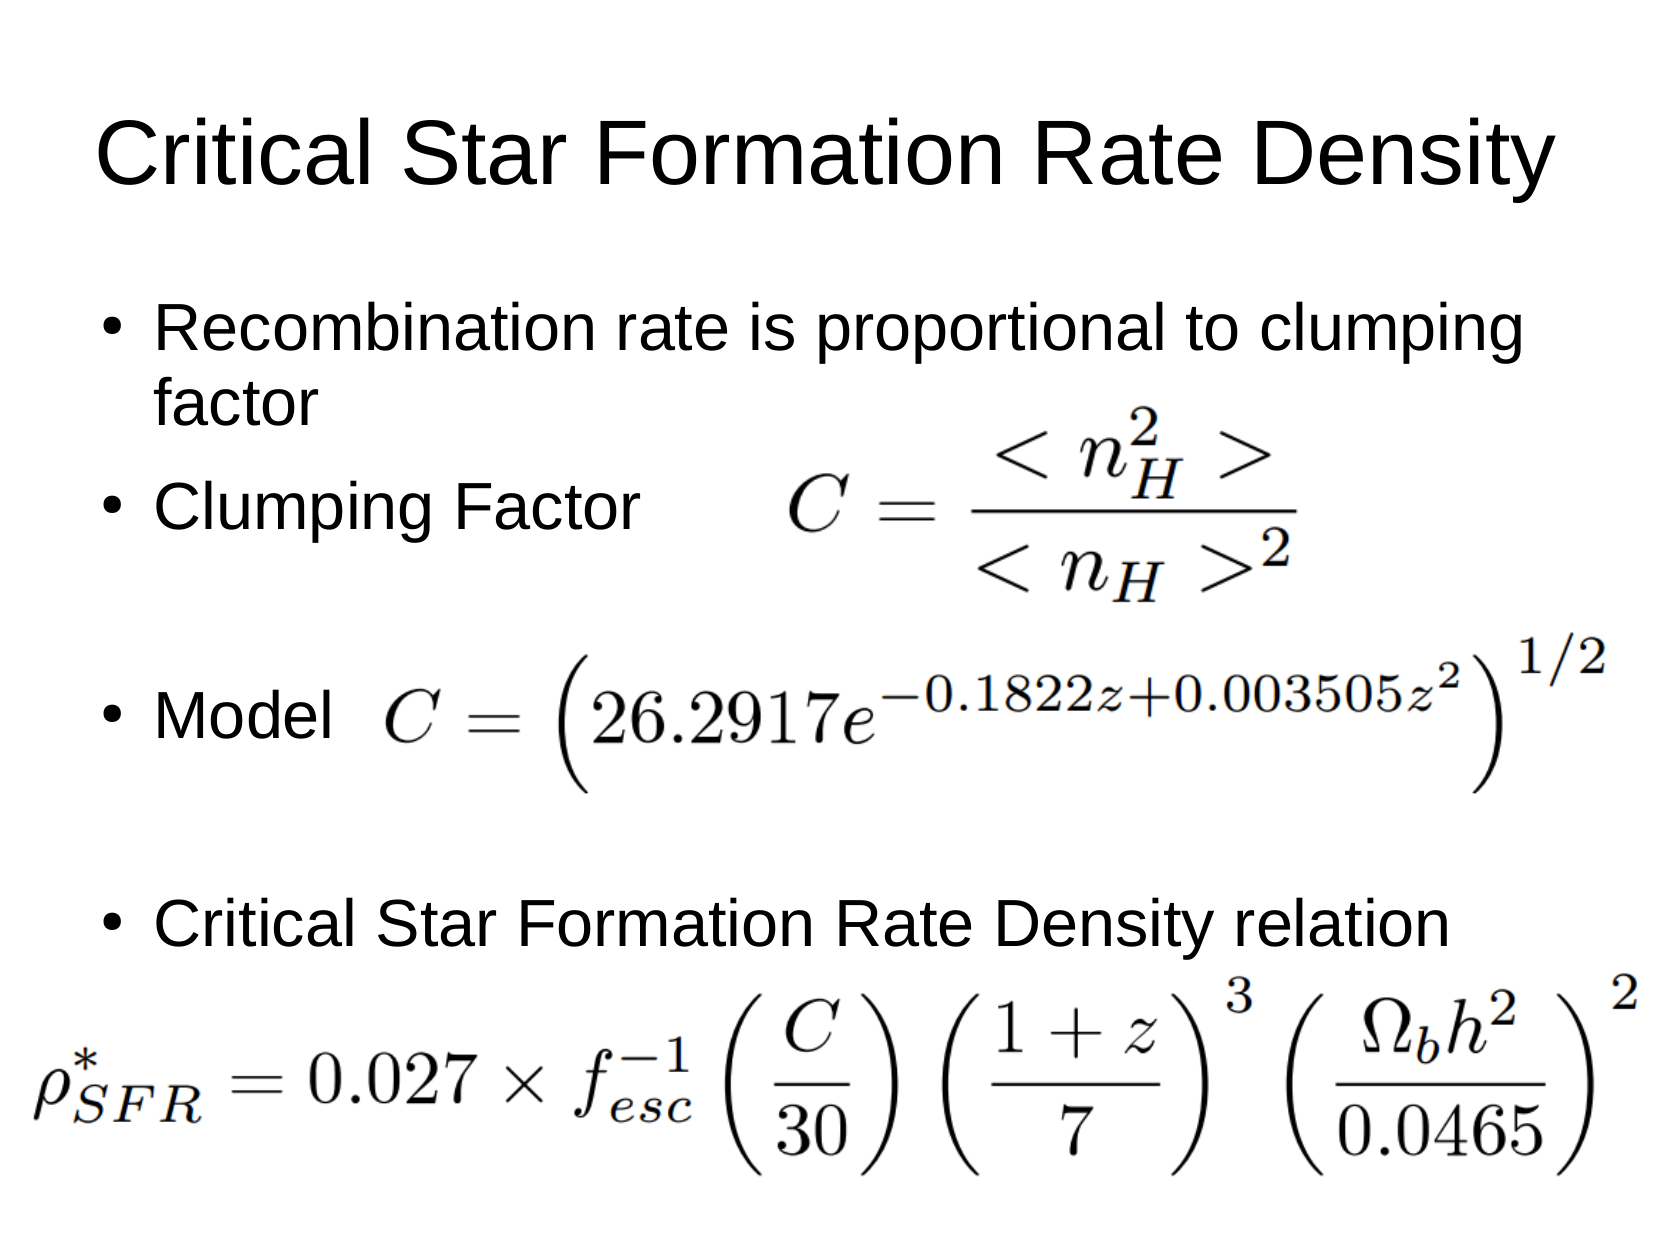

# Critical Star Formation Rate Density
Recombination rate is proportional to clumping factor
Clumping Factor
Model
Critical Star Formation Rate Density relation